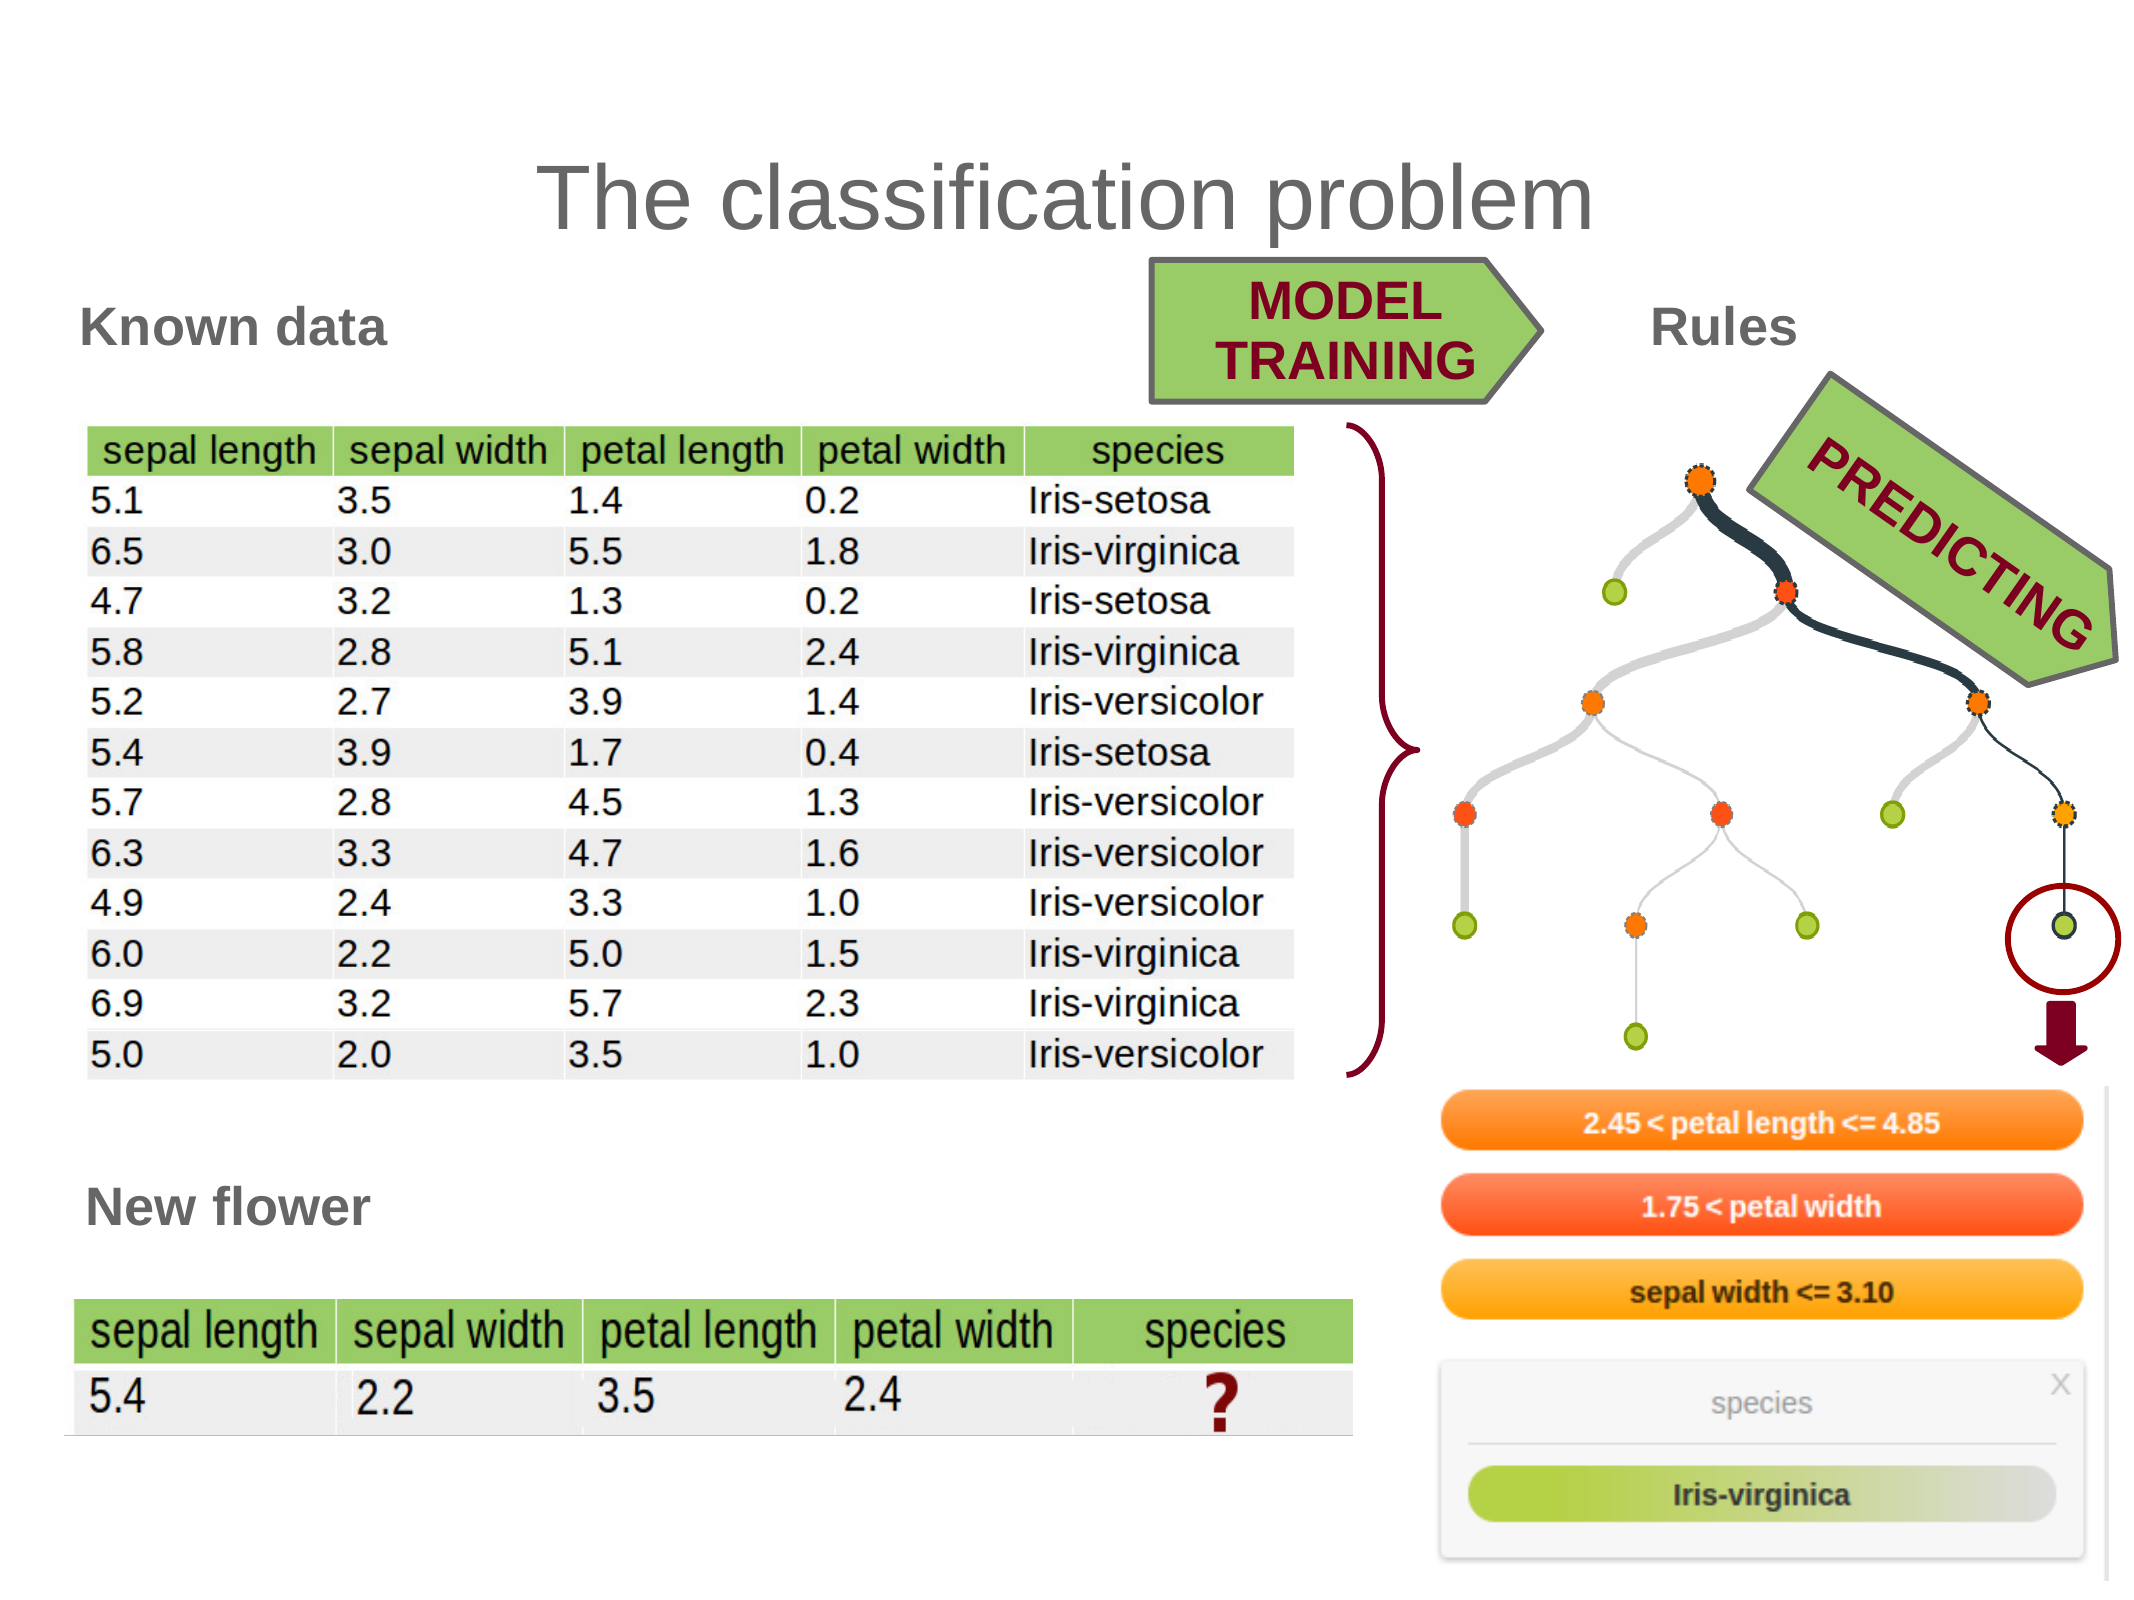

# The classification problem
MODEL
TRAINING
Known data
Rules
PREDICTING
New flower